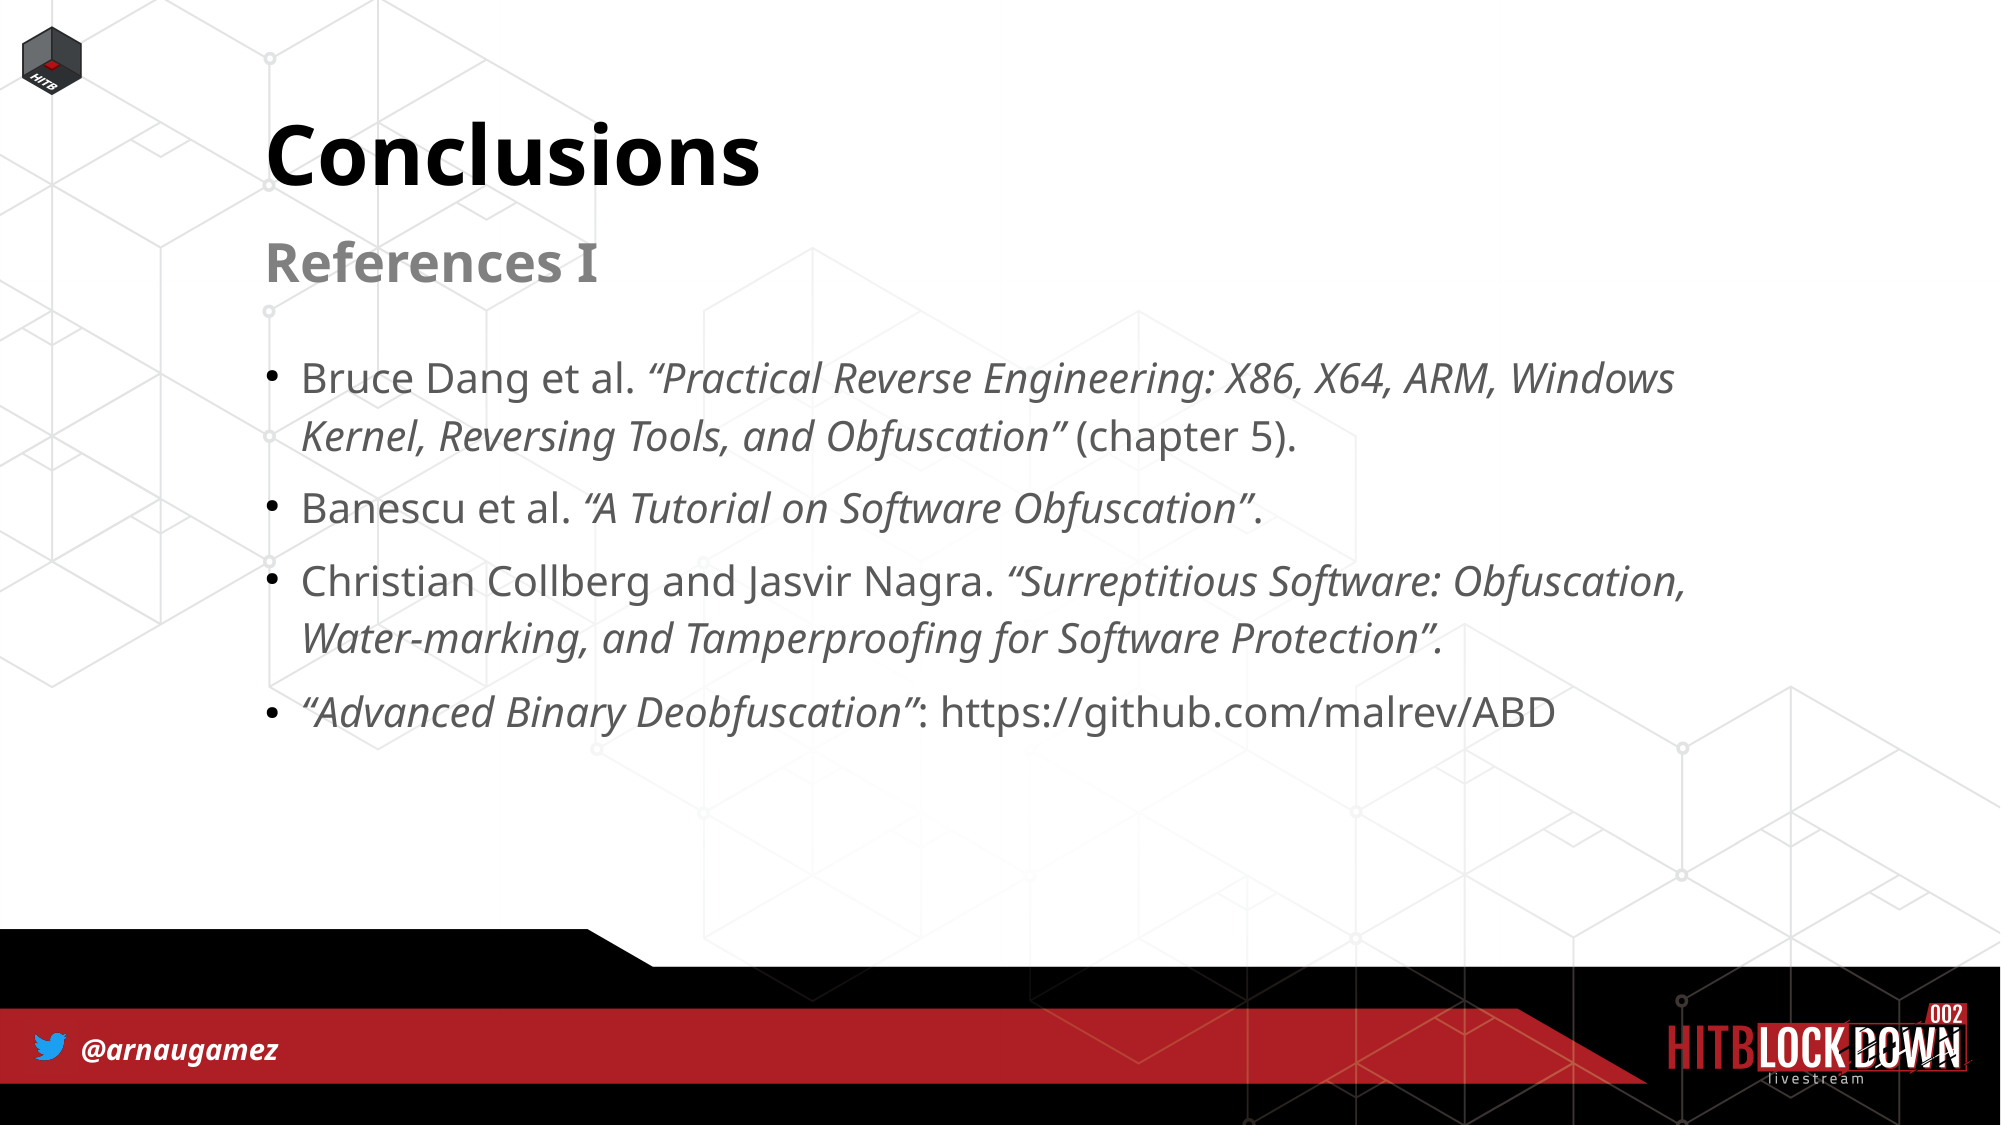

# Conclusions
References I
Bruce Dang et al. “Practical Reverse Engineering: X86, X64, ARM, Windows Kernel, Reversing Tools, and Obfuscation” (chapter 5).
Banescu et al. “A Tutorial on Software Obfuscation”.
Christian Collberg and Jasvir Nagra. “Surreptitious Software: Obfuscation, Water-marking, and Tamperproofing for Software Protection”.
“Advanced Binary Deobfuscation”: https://github.com/malrev/ABD